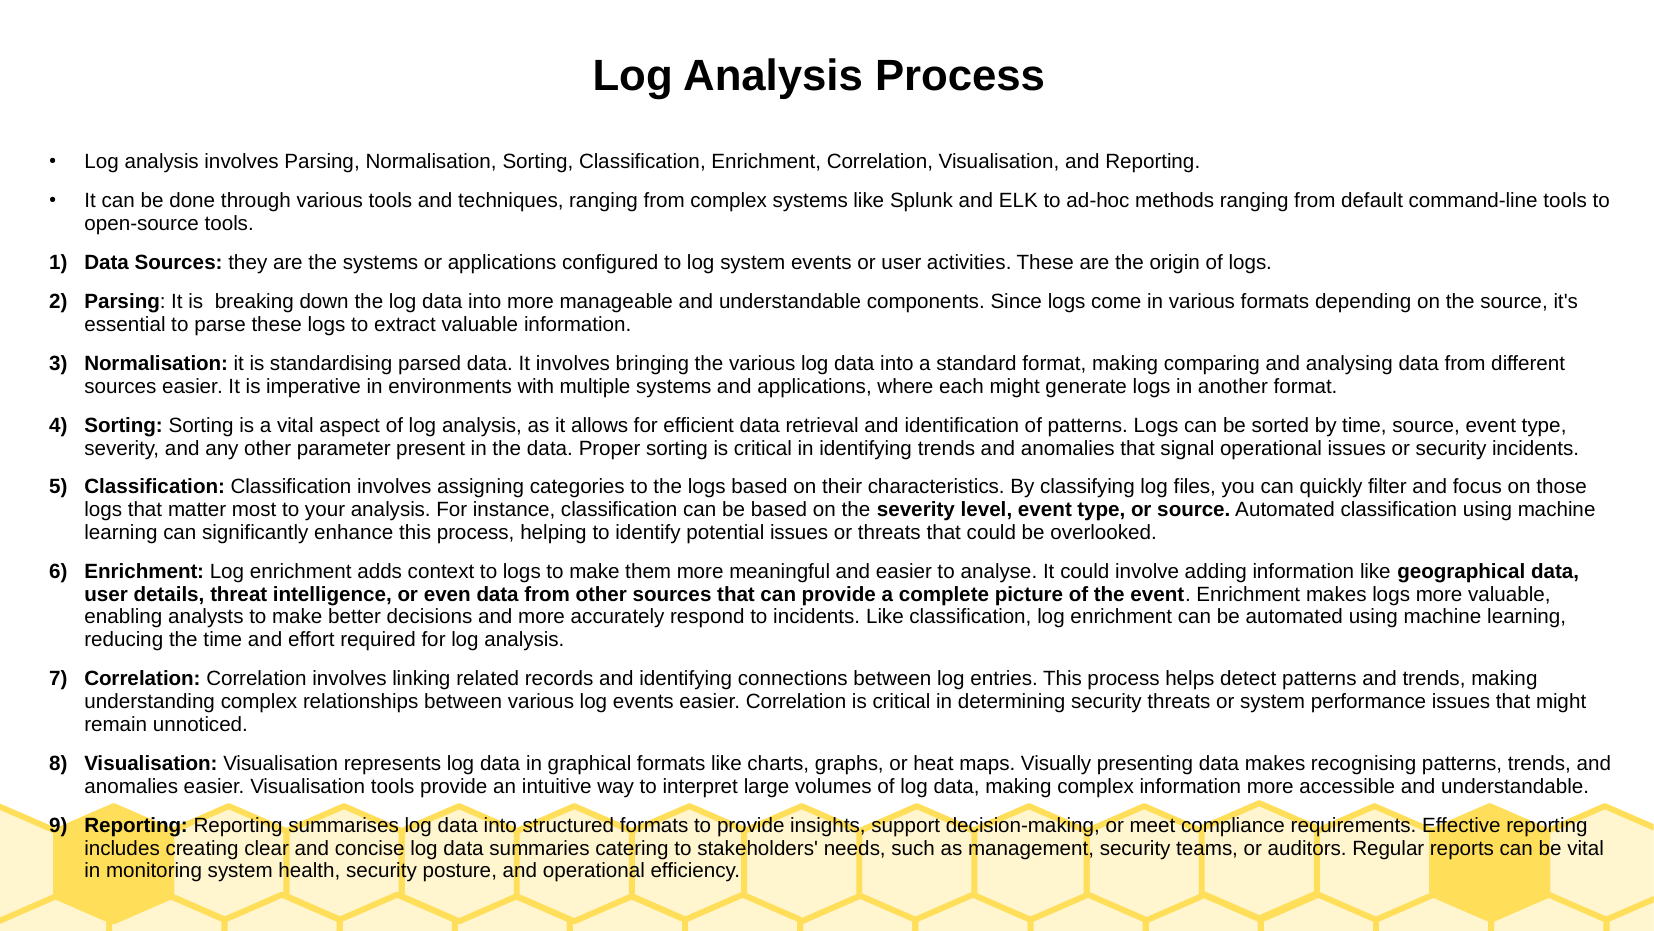

# Log Analysis Process
Log analysis involves Parsing, Normalisation, Sorting, Classification, Enrichment, Correlation, Visualisation, and Reporting.
It can be done through various tools and techniques, ranging from complex systems like Splunk and ELK to ad-hoc methods ranging from default command-line tools to open-source tools.
Data Sources: they are the systems or applications configured to log system events or user activities. These are the origin of logs.
Parsing: It is breaking down the log data into more manageable and understandable components. Since logs come in various formats depending on the source, it's essential to parse these logs to extract valuable information.
Normalisation: it is standardising parsed data. It involves bringing the various log data into a standard format, making comparing and analysing data from different sources easier. It is imperative in environments with multiple systems and applications, where each might generate logs in another format.
Sorting: Sorting is a vital aspect of log analysis, as it allows for efficient data retrieval and identification of patterns. Logs can be sorted by time, source, event type, severity, and any other parameter present in the data. Proper sorting is critical in identifying trends and anomalies that signal operational issues or security incidents.
Classification: Classification involves assigning categories to the logs based on their characteristics. By classifying log files, you can quickly filter and focus on those logs that matter most to your analysis. For instance, classification can be based on the severity level, event type, or source. Automated classification using machine learning can significantly enhance this process, helping to identify potential issues or threats that could be overlooked.
Enrichment: Log enrichment adds context to logs to make them more meaningful and easier to analyse. It could involve adding information like geographical data, user details, threat intelligence, or even data from other sources that can provide a complete picture of the event. Enrichment makes logs more valuable, enabling analysts to make better decisions and more accurately respond to incidents. Like classification, log enrichment can be automated using machine learning, reducing the time and effort required for log analysis.
Correlation: Correlation involves linking related records and identifying connections between log entries. This process helps detect patterns and trends, making understanding complex relationships between various log events easier. Correlation is critical in determining security threats or system performance issues that might remain unnoticed.
Visualisation: Visualisation represents log data in graphical formats like charts, graphs, or heat maps. Visually presenting data makes recognising patterns, trends, and anomalies easier. Visualisation tools provide an intuitive way to interpret large volumes of log data, making complex information more accessible and understandable.
Reporting: Reporting summarises log data into structured formats to provide insights, support decision-making, or meet compliance requirements. Effective reporting includes creating clear and concise log data summaries catering to stakeholders' needs, such as management, security teams, or auditors. Regular reports can be vital in monitoring system health, security posture, and operational efficiency.